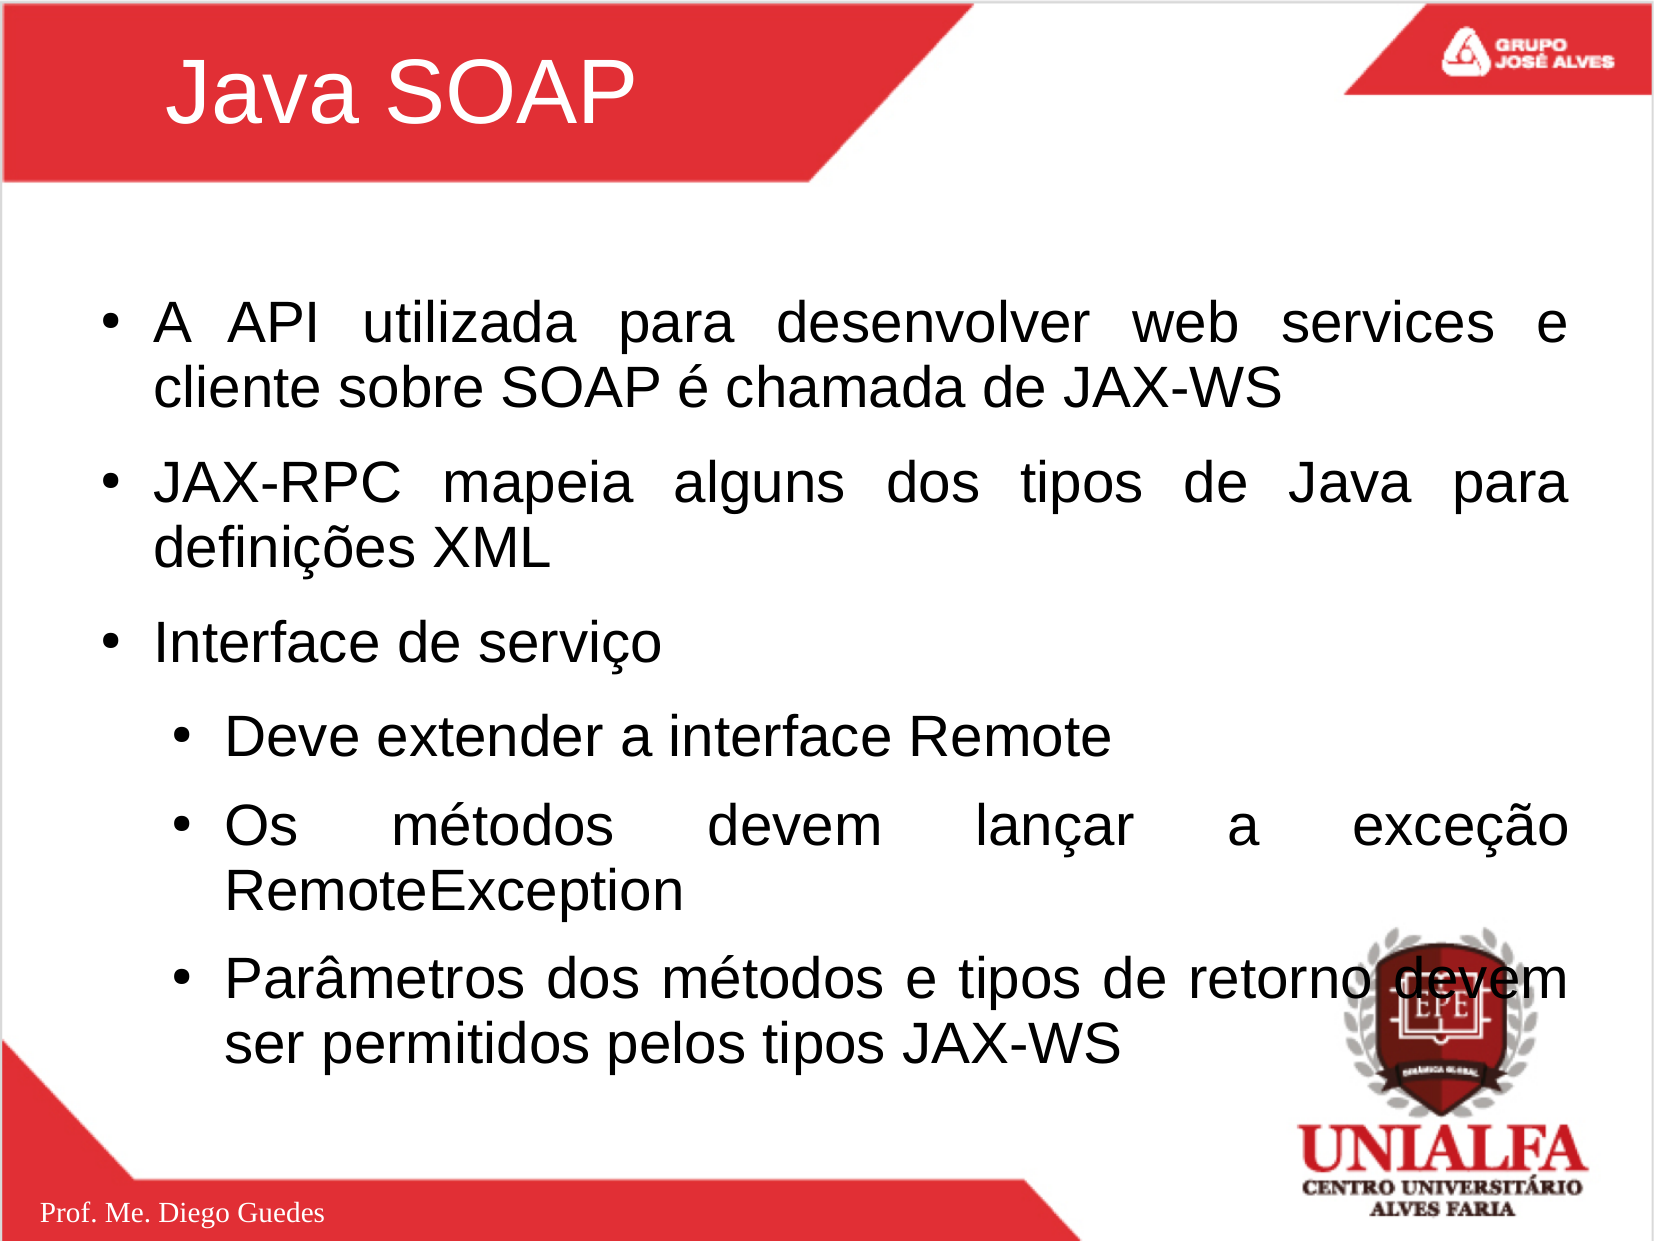

# Java SOAP
A API utilizada para desenvolver web services e cliente sobre SOAP é chamada de JAX-WS
JAX-RPC mapeia alguns dos tipos de Java para definições XML
Interface de serviço
Deve extender a interface Remote
Os métodos devem lançar a exceção RemoteException
Parâmetros dos métodos e tipos de retorno devem ser permitidos pelos tipos JAX-WS